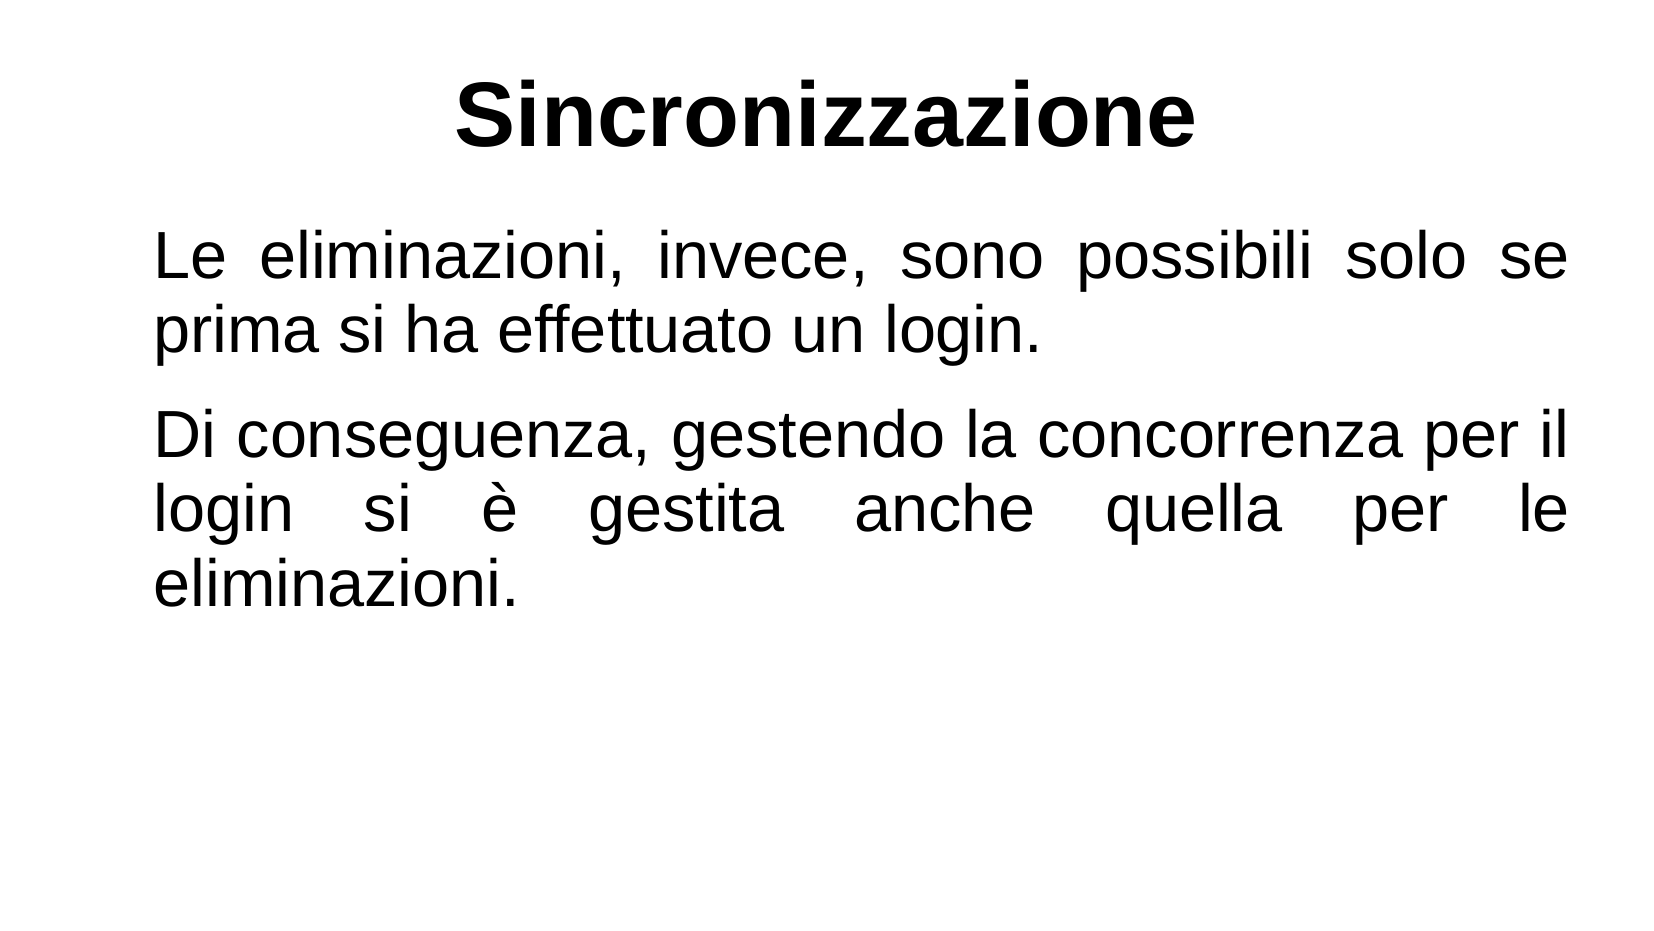

# Sincronizzazione
Le eliminazioni, invece, sono possibili solo se prima si ha effettuato un login.
Di conseguenza, gestendo la concorrenza per il login si è gestita anche quella per le eliminazioni.